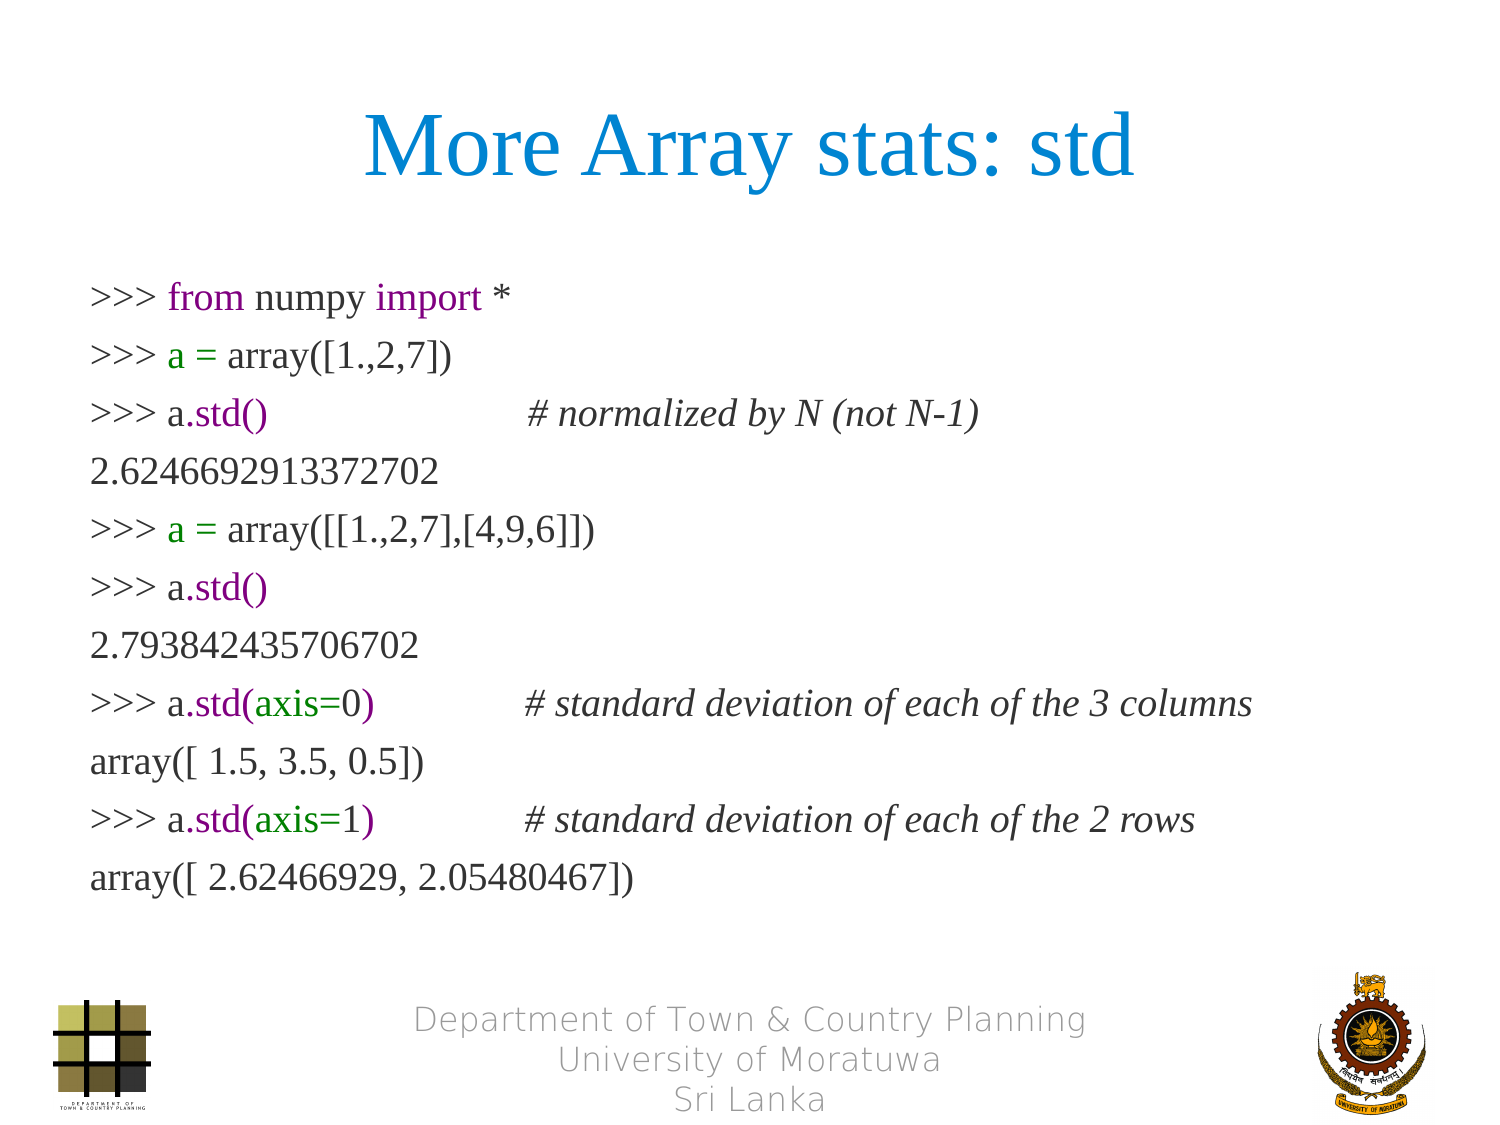

# More Array stats: std
>>> from numpy import *
>>> a = array([1.,2,7])
>>> a.std() # normalized by N (not N-1)
2.6246692913372702
>>> a = array([[1.,2,7],[4,9,6]])
>>> a.std()
2.793842435706702
>>> a.std(axis=0) # standard deviation of each of the 3 columns
array([ 1.5, 3.5, 0.5])
>>> a.std(axis=1) # standard deviation of each of the 2 rows
array([ 2.62466929, 2.05480467])